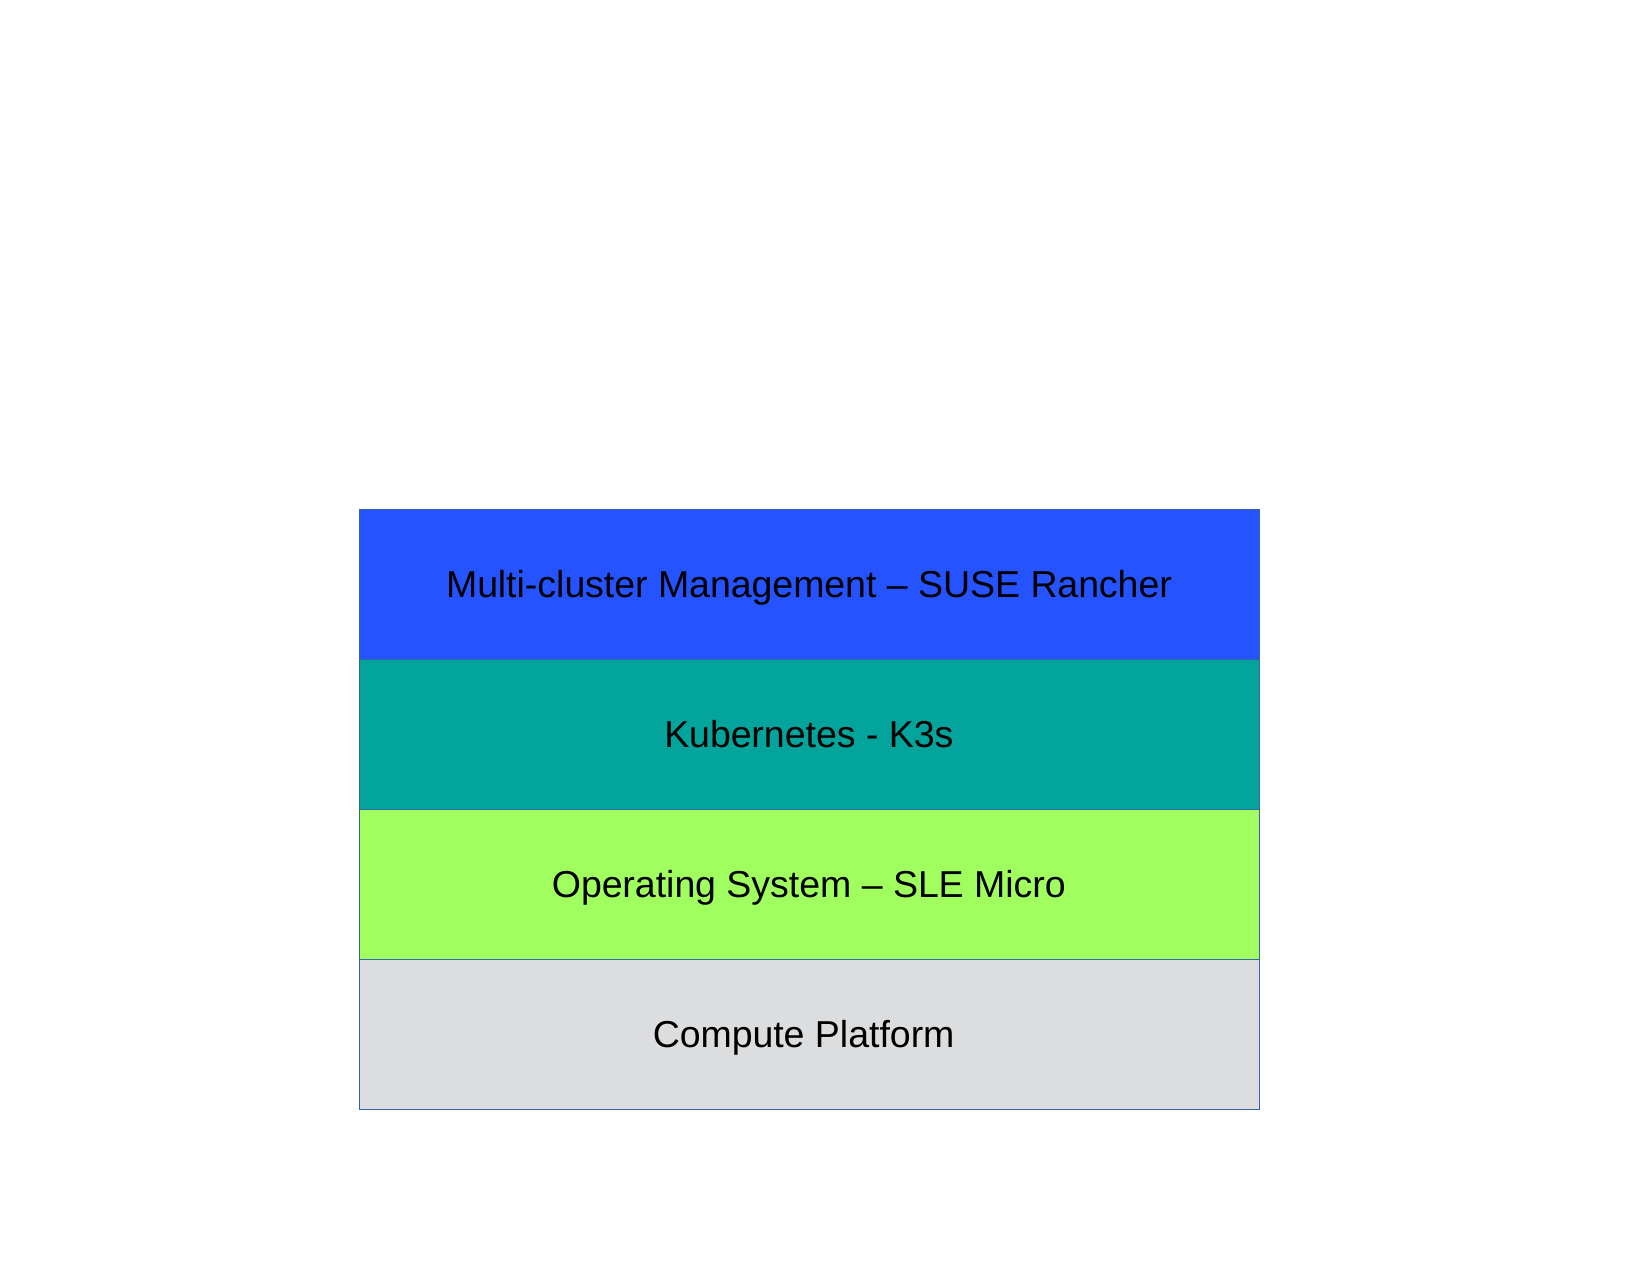

Multi-cluster Management – SUSE Rancher
Kubernetes - K3s
Operating System – SLE Micro
Compute Platform